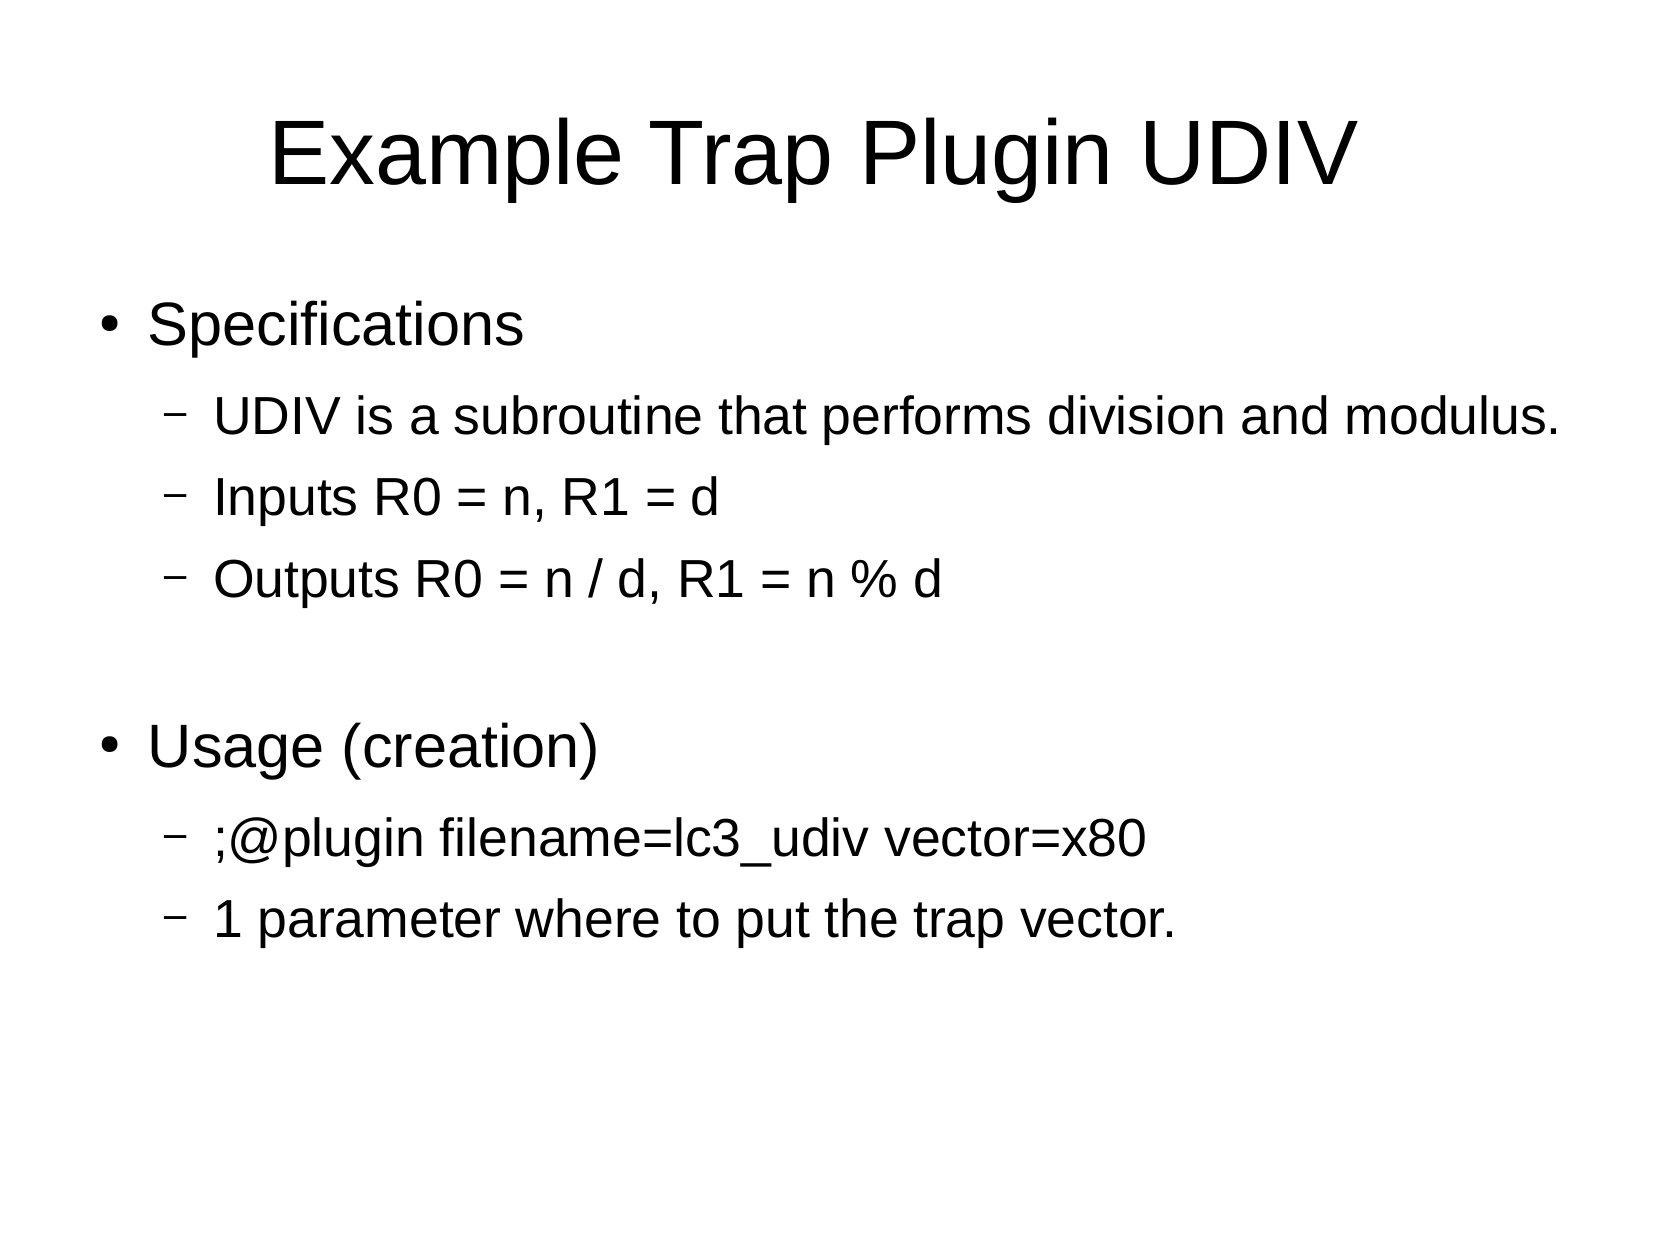

# Example Trap Plugin UDIV
Specifications
UDIV is a subroutine that performs division and modulus.
Inputs R0 = n, R1 = d
Outputs R0 = n / d, R1 = n % d
Usage (creation)
;@plugin filename=lc3_udiv vector=x80
1 parameter where to put the trap vector.